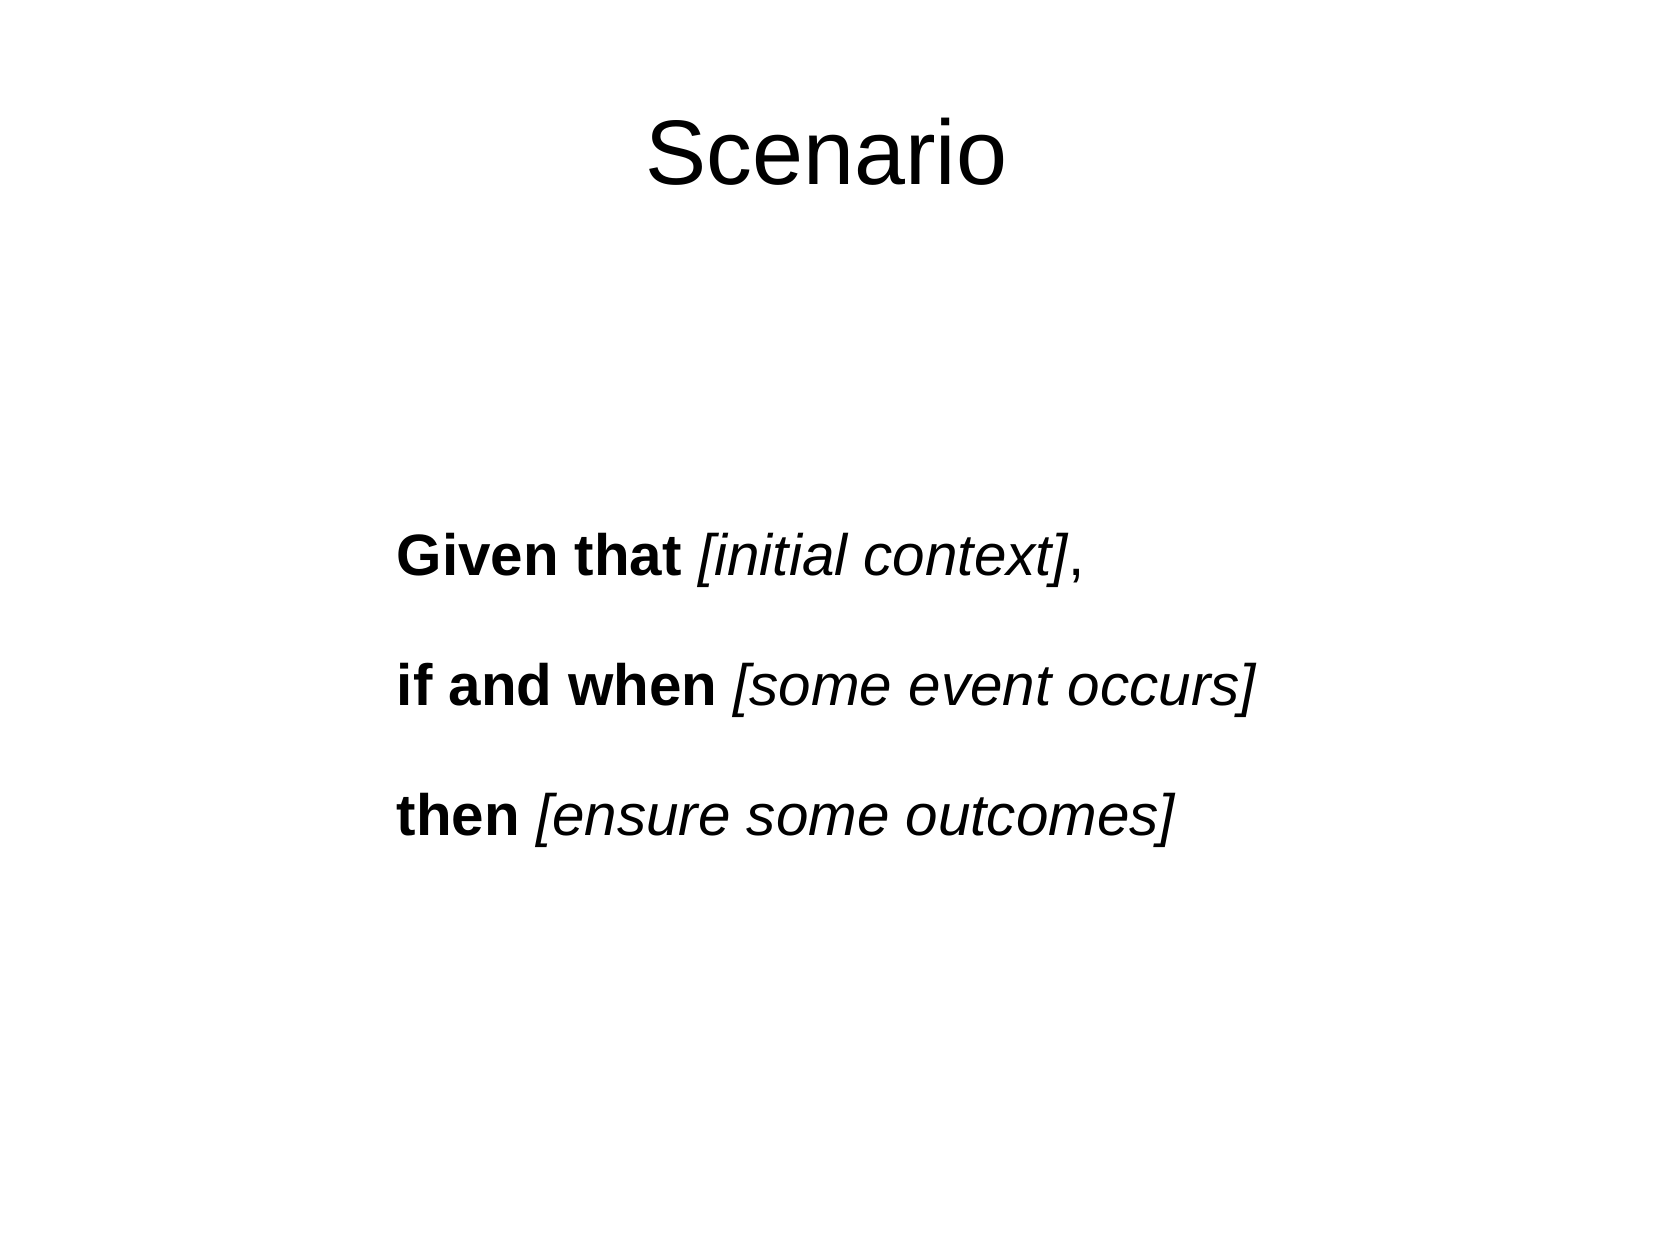

# Scenario
Given that [initial context],
if and when [some event occurs]
then [ensure some outcomes]